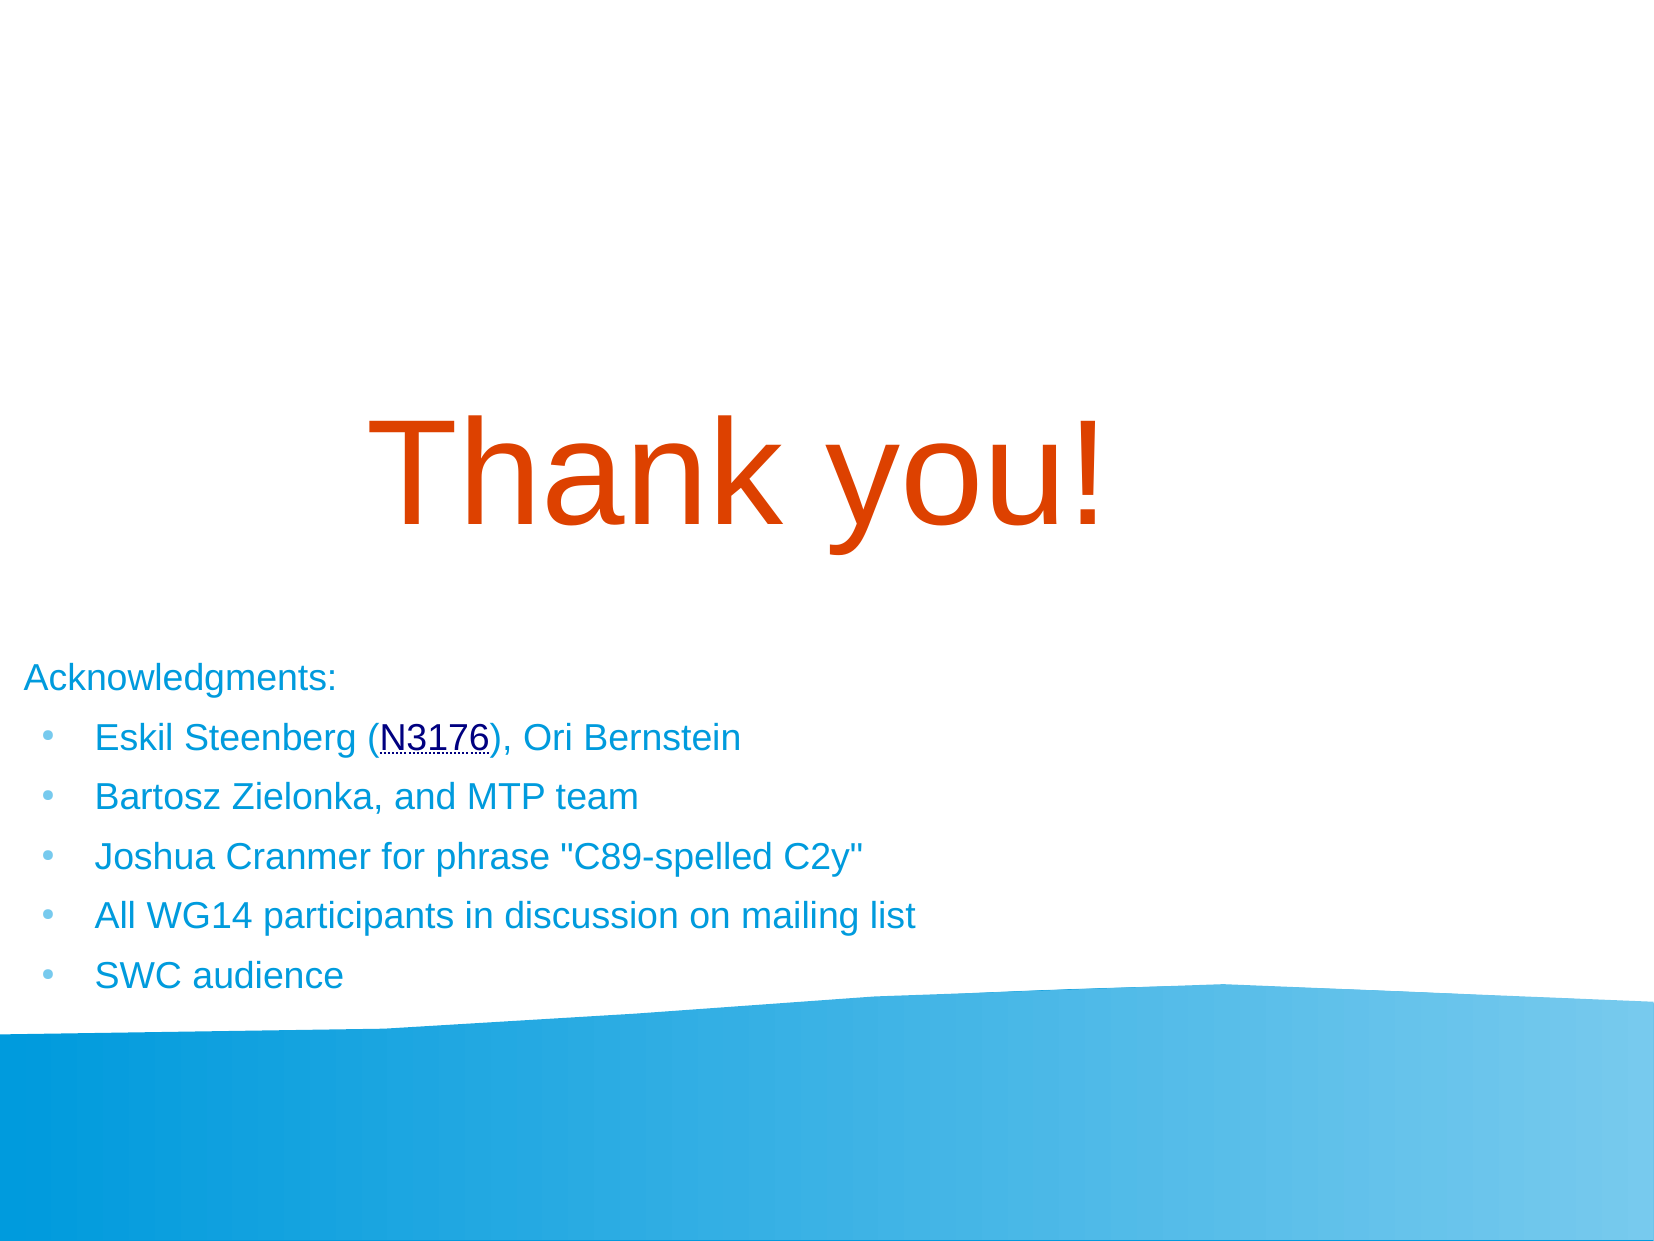

# Thank you!
Acknowledgments:
Eskil Steenberg (N3176), Ori Bernstein
Bartosz Zielonka, and MTP team
Joshua Cranmer for phrase "C89-spelled C2y"
All WG14 participants in discussion on mailing list
SWC audience